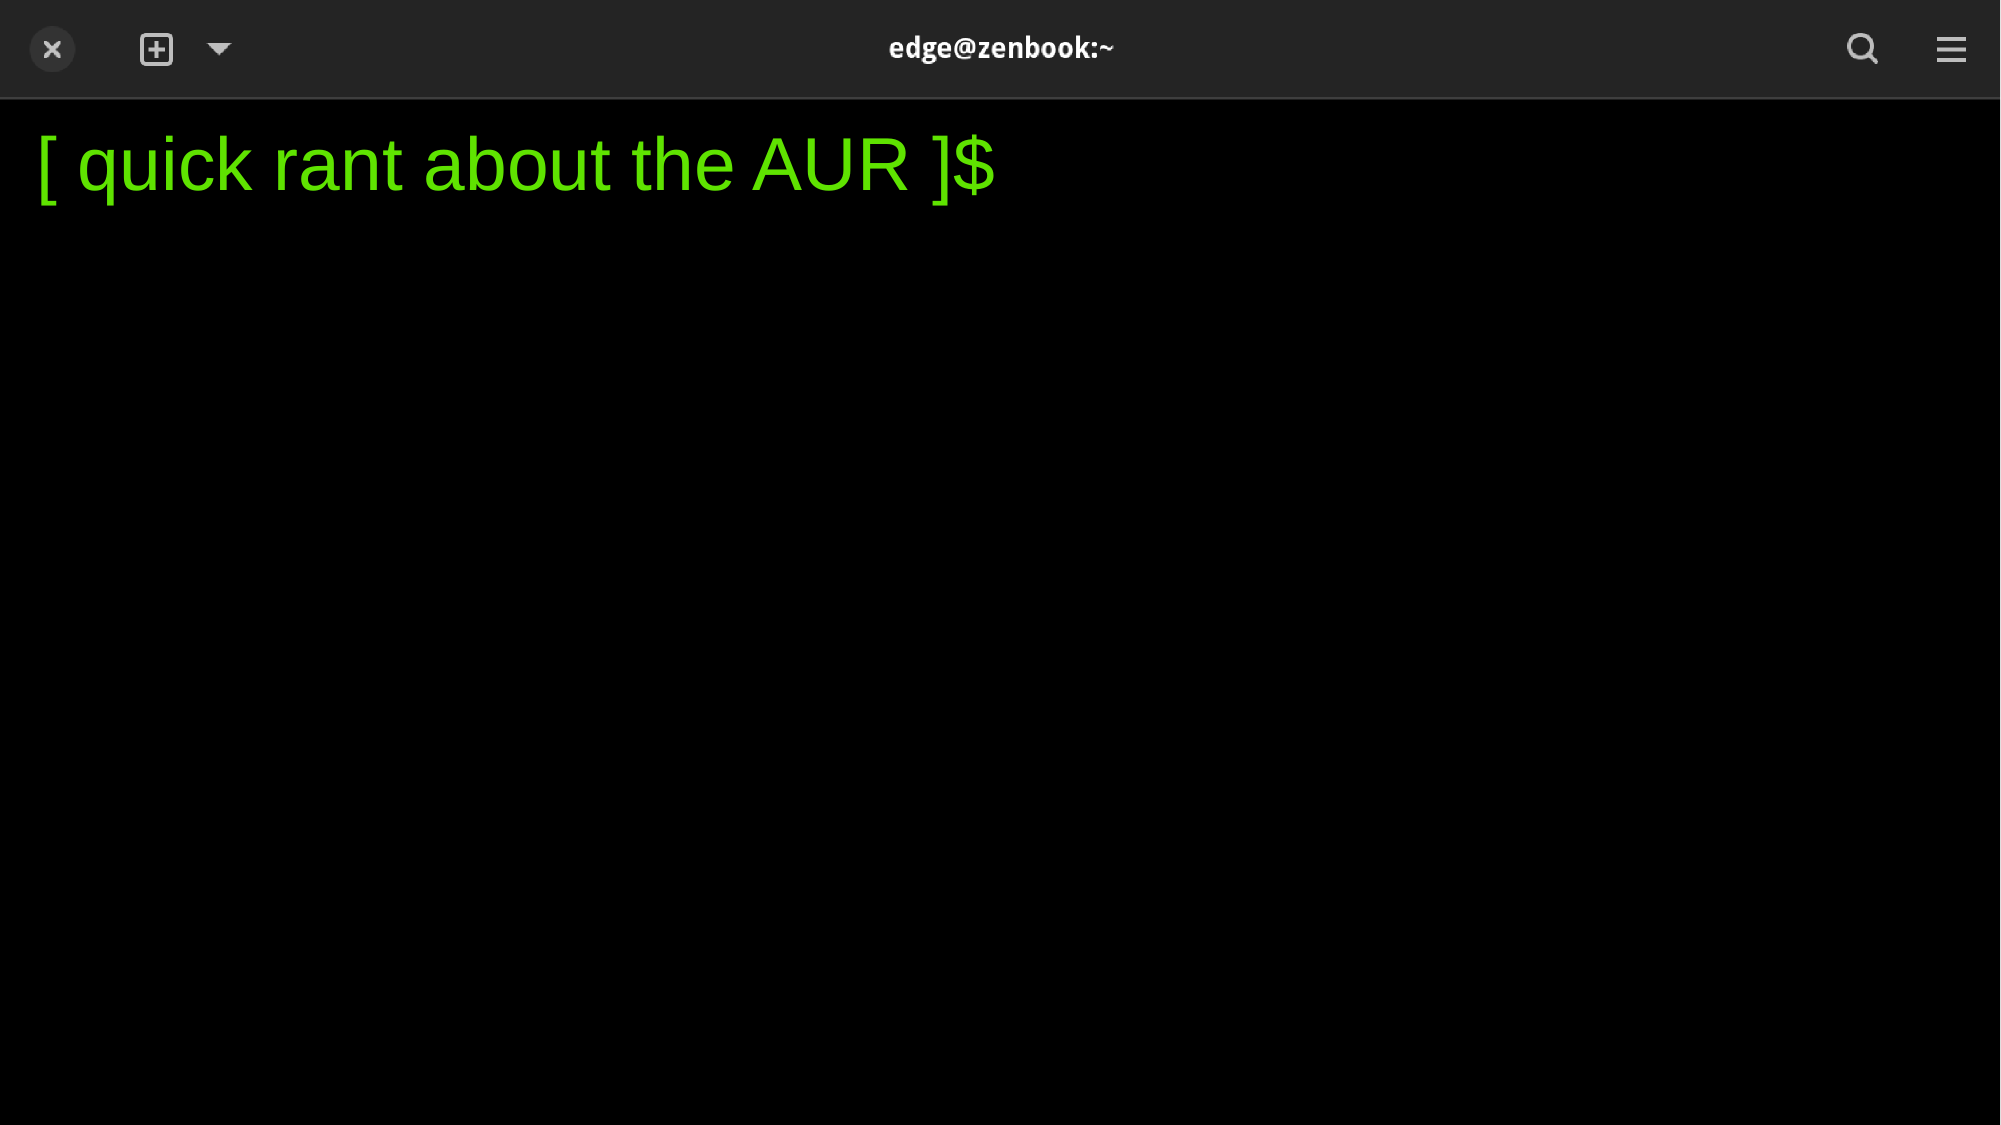

# [ quick rant about the AUR ]$